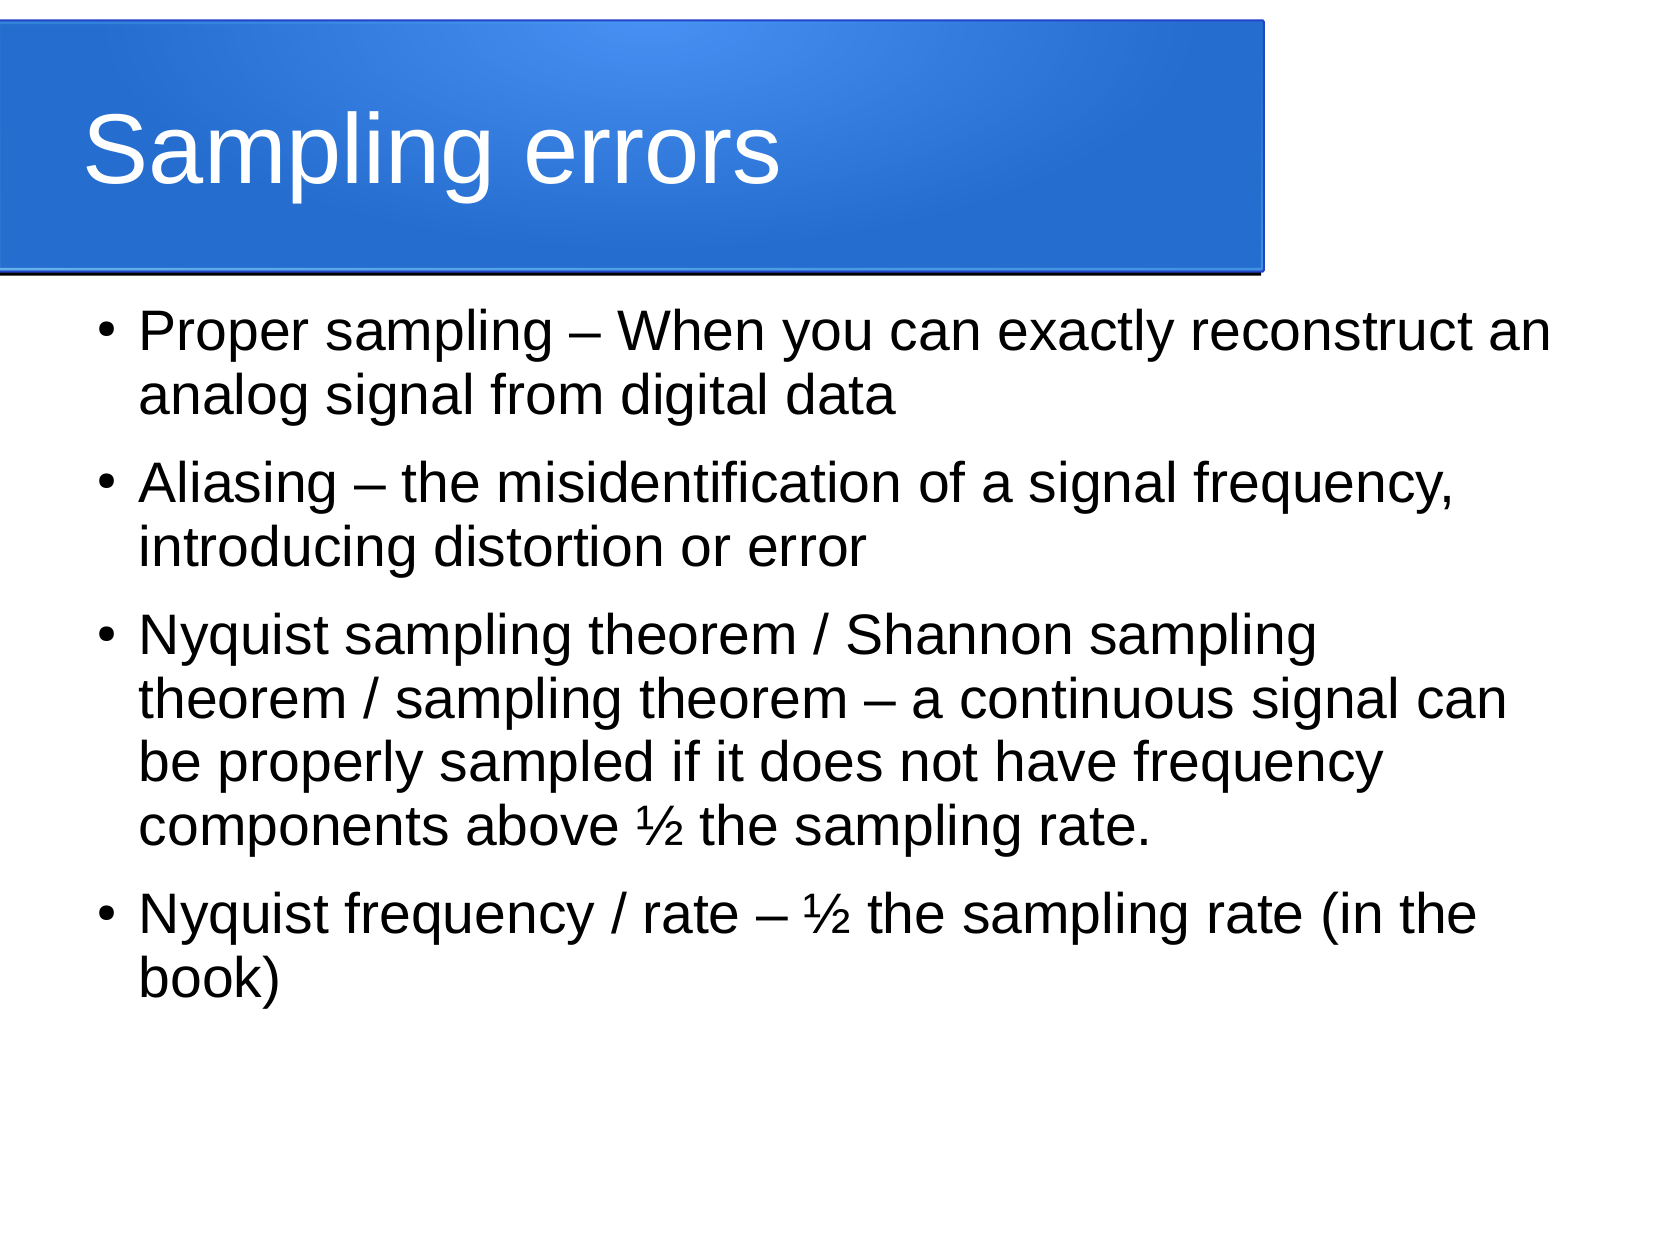

# Sampling errors
Proper sampling – When you can exactly reconstruct an analog signal from digital data
Aliasing – the misidentification of a signal frequency, introducing distortion or error
Nyquist sampling theorem / Shannon sampling theorem / sampling theorem – a continuous signal can be properly sampled if it does not have frequency components above ½ the sampling rate.
Nyquist frequency / rate – ½ the sampling rate (in the book)